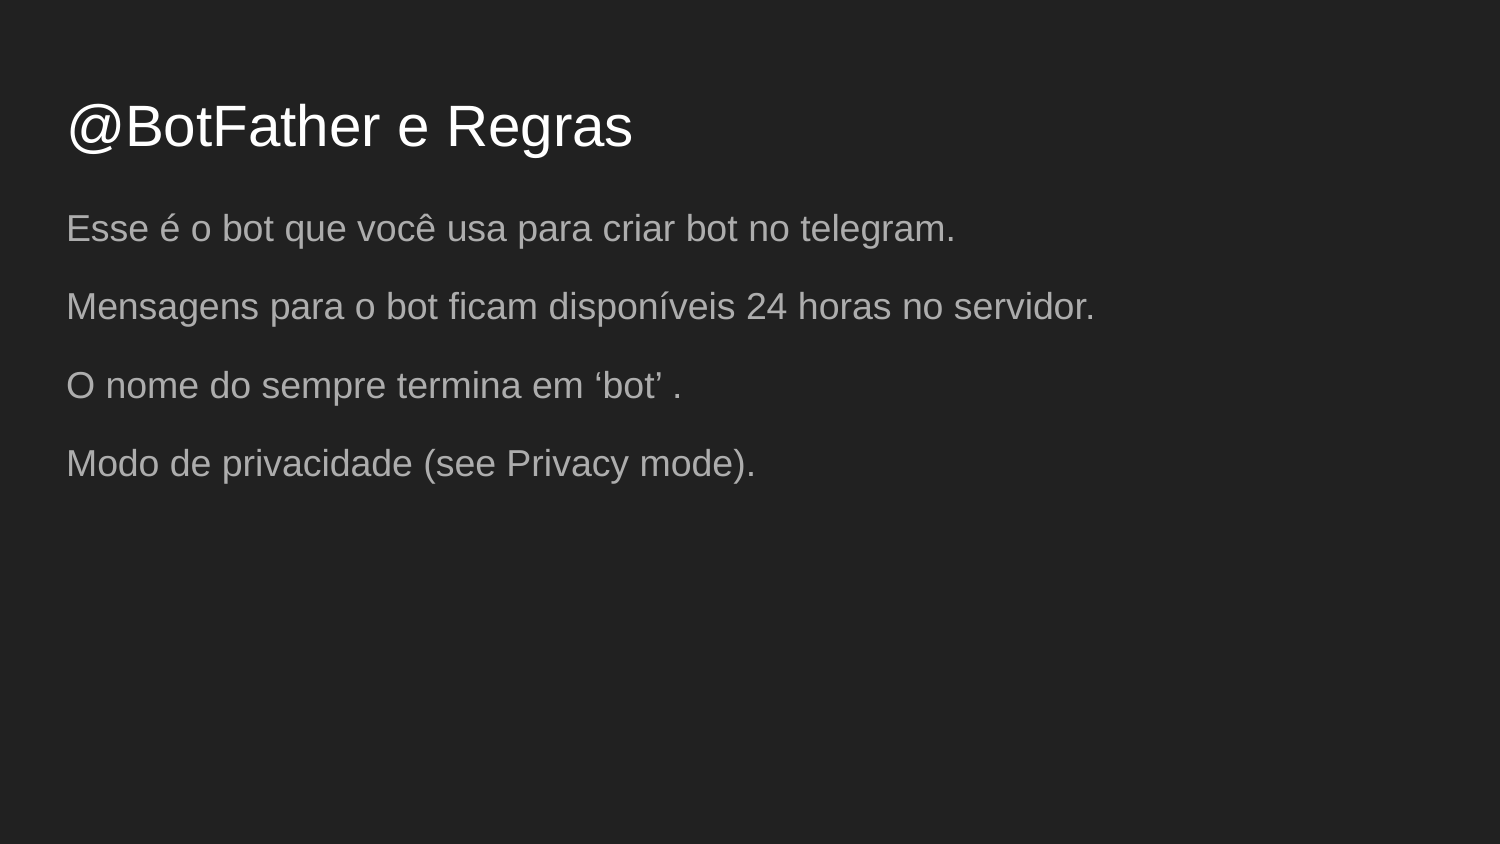

# @BotFather e Regras
Esse é o bot que você usa para criar bot no telegram.
Mensagens para o bot ficam disponíveis 24 horas no servidor.
O nome do sempre termina em ‘bot’ .
Modo de privacidade (see Privacy mode).